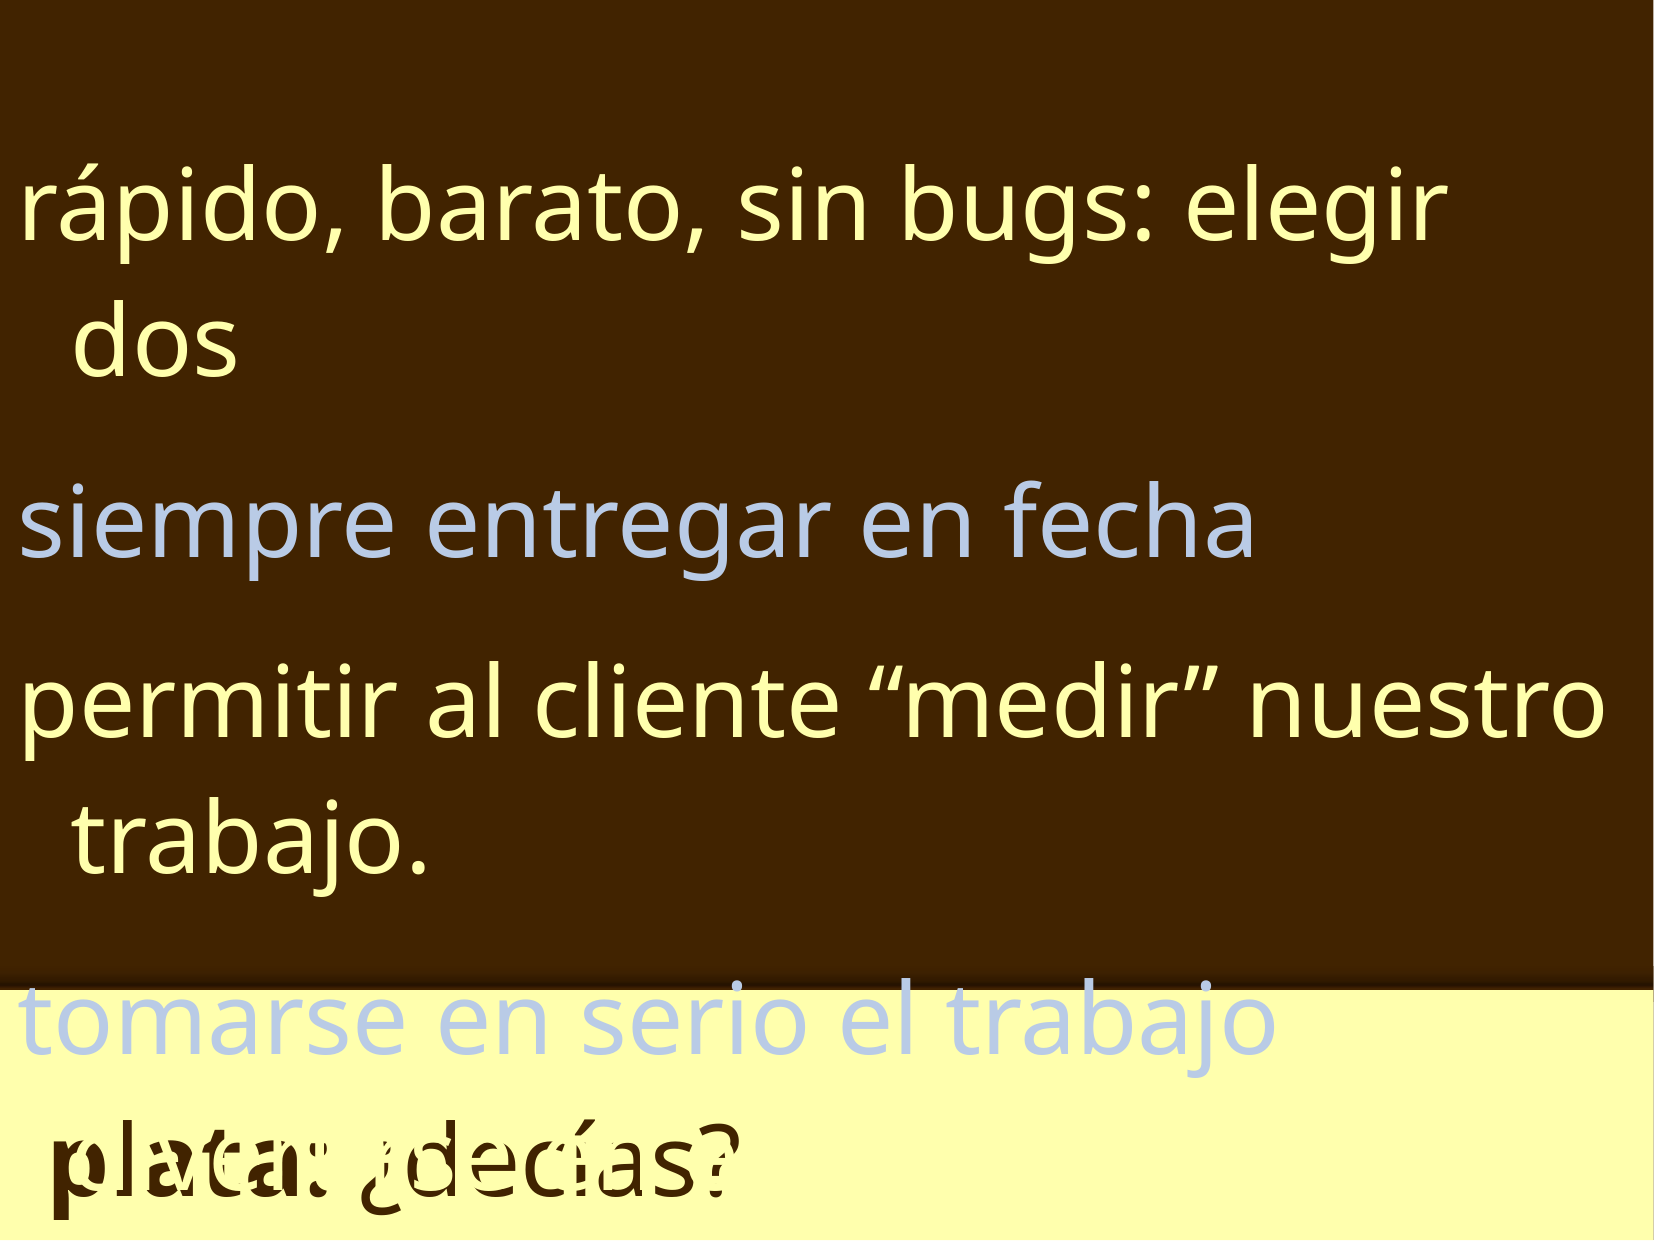

rápido, barato, sin bugs: elegir dos
siempre entregar en fecha
permitir al cliente “medir” nuestro trabajo.
tomarse en serio el trabajo divertirse en el camino
# plata: ¿decías?